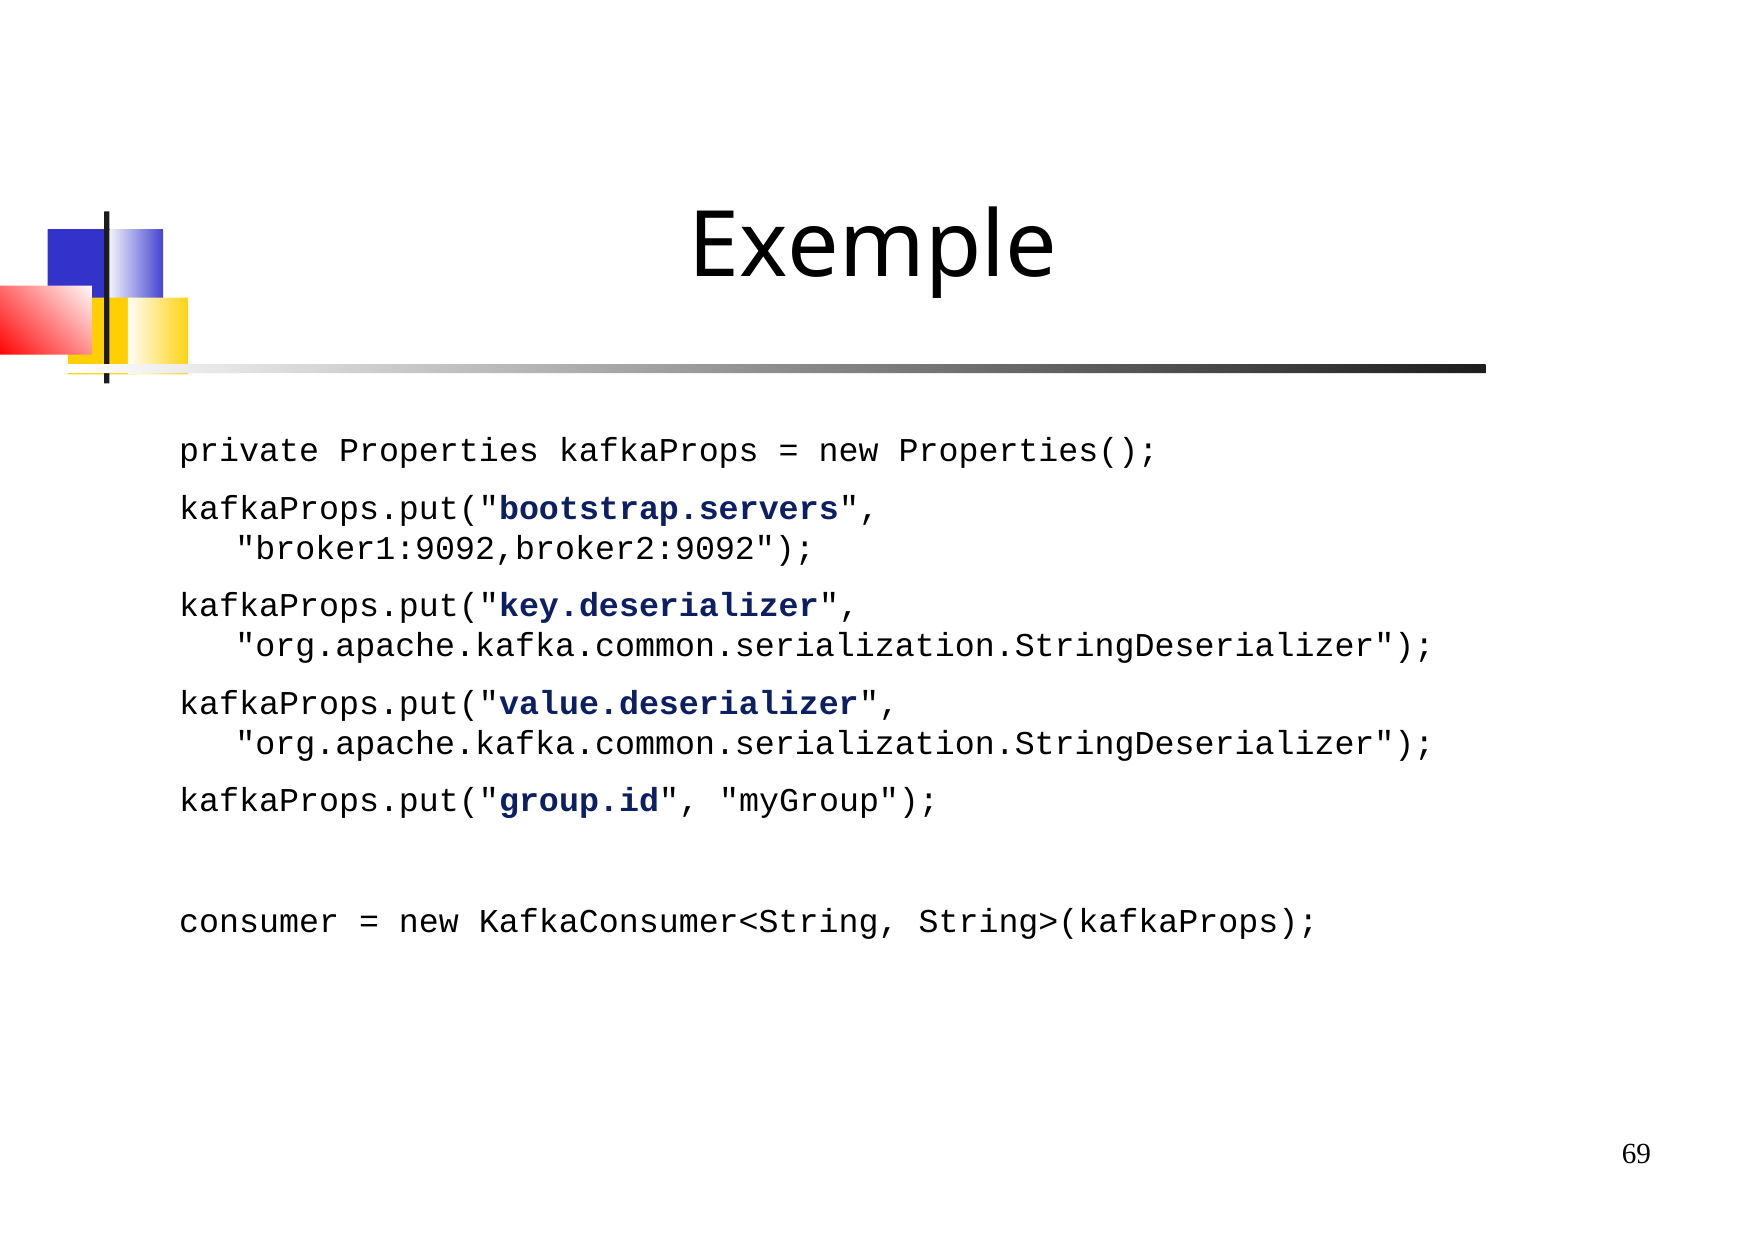

# Exemple
private Properties kafkaProps = new Properties();
kafkaProps.put("bootstrap.servers",
"broker1:9092,broker2:9092");
kafkaProps.put("key.deserializer",
"org.apache.kafka.common.serialization.StringDeserializer");
kafkaProps.put("value.deserializer",
"org.apache.kafka.common.serialization.StringDeserializer");
kafkaProps.put("group.id", "myGroup");
consumer = new KafkaConsumer<String, String>(kafkaProps);